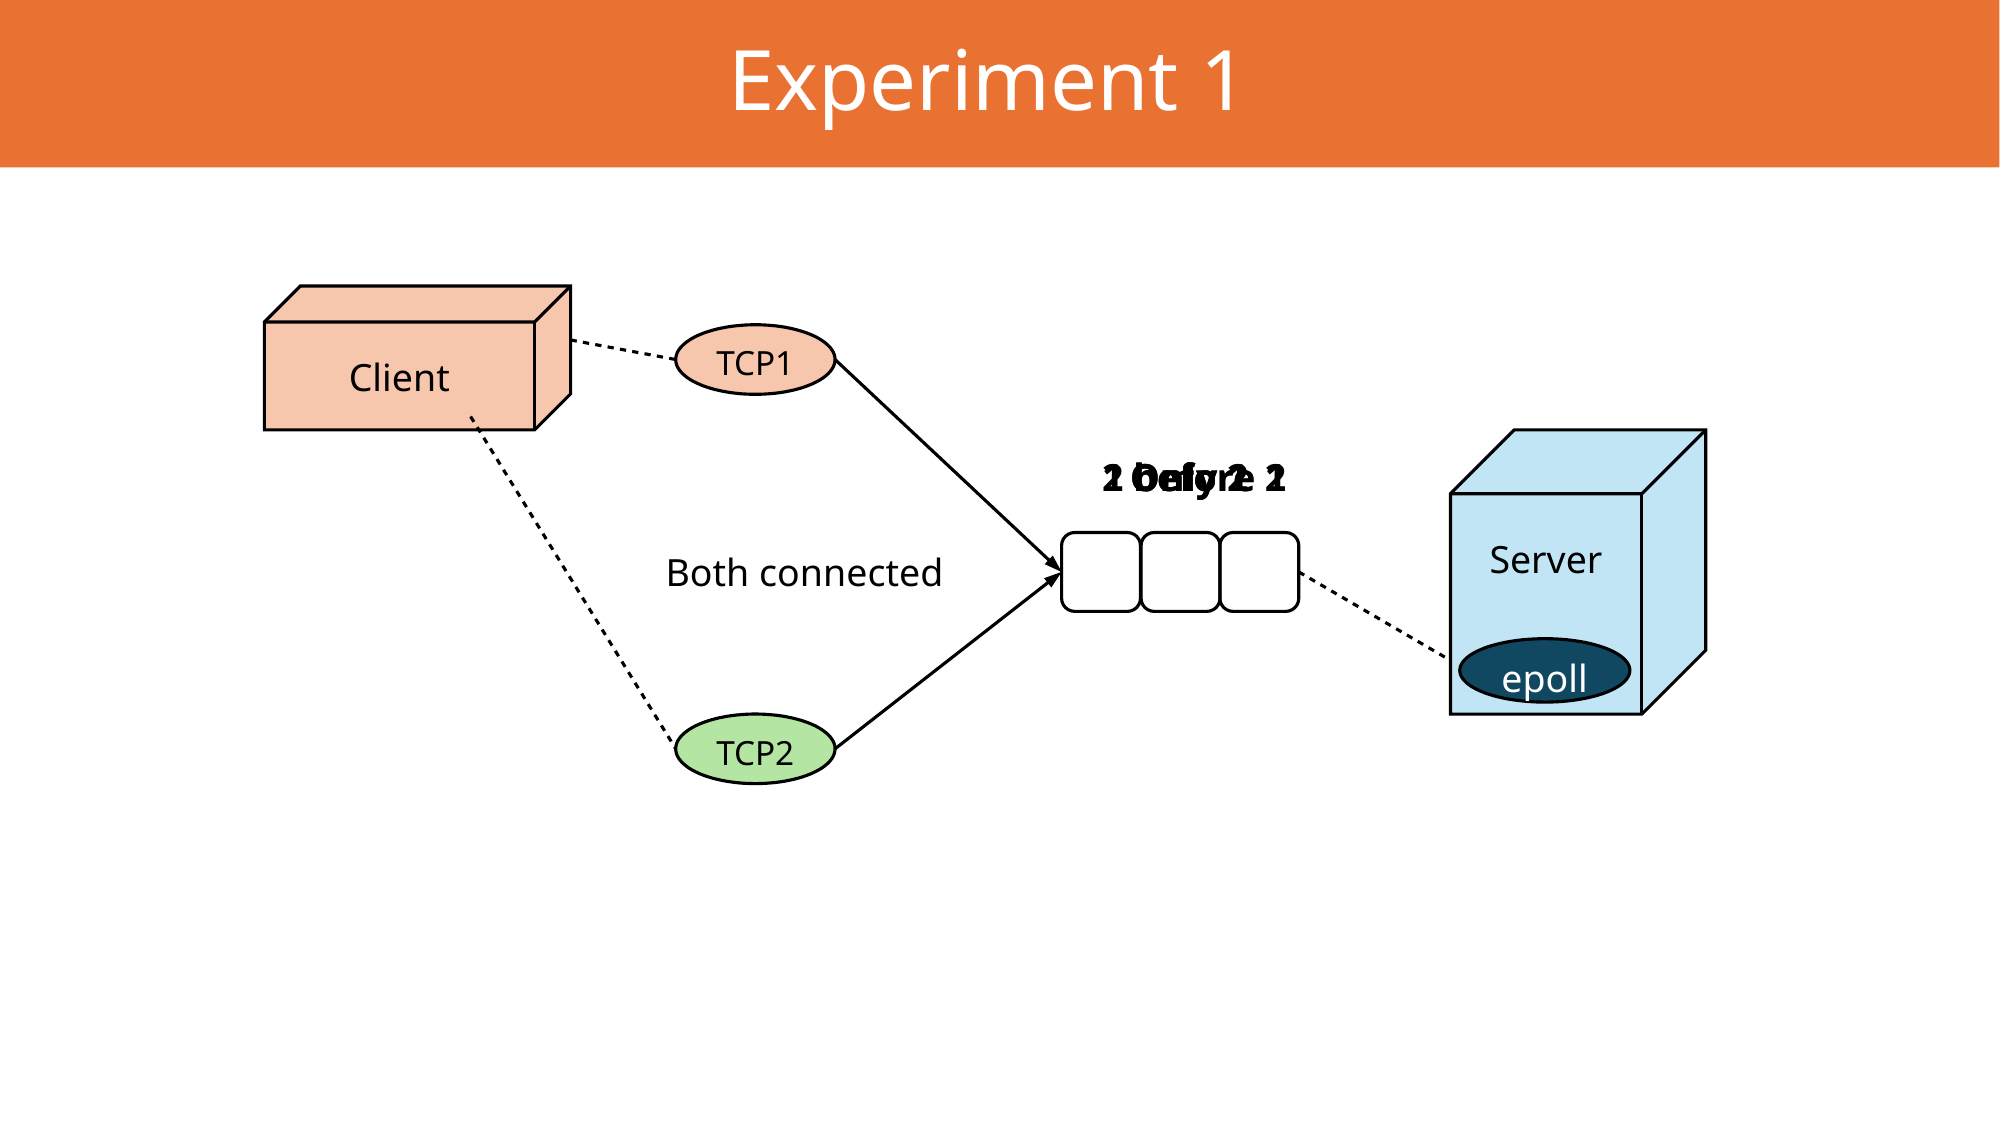

# Experiment 1
Client
TCP1
Server
2 before 1
1 before 2
Only 1
Only 2
fd
Both connected
epoll
TCP2